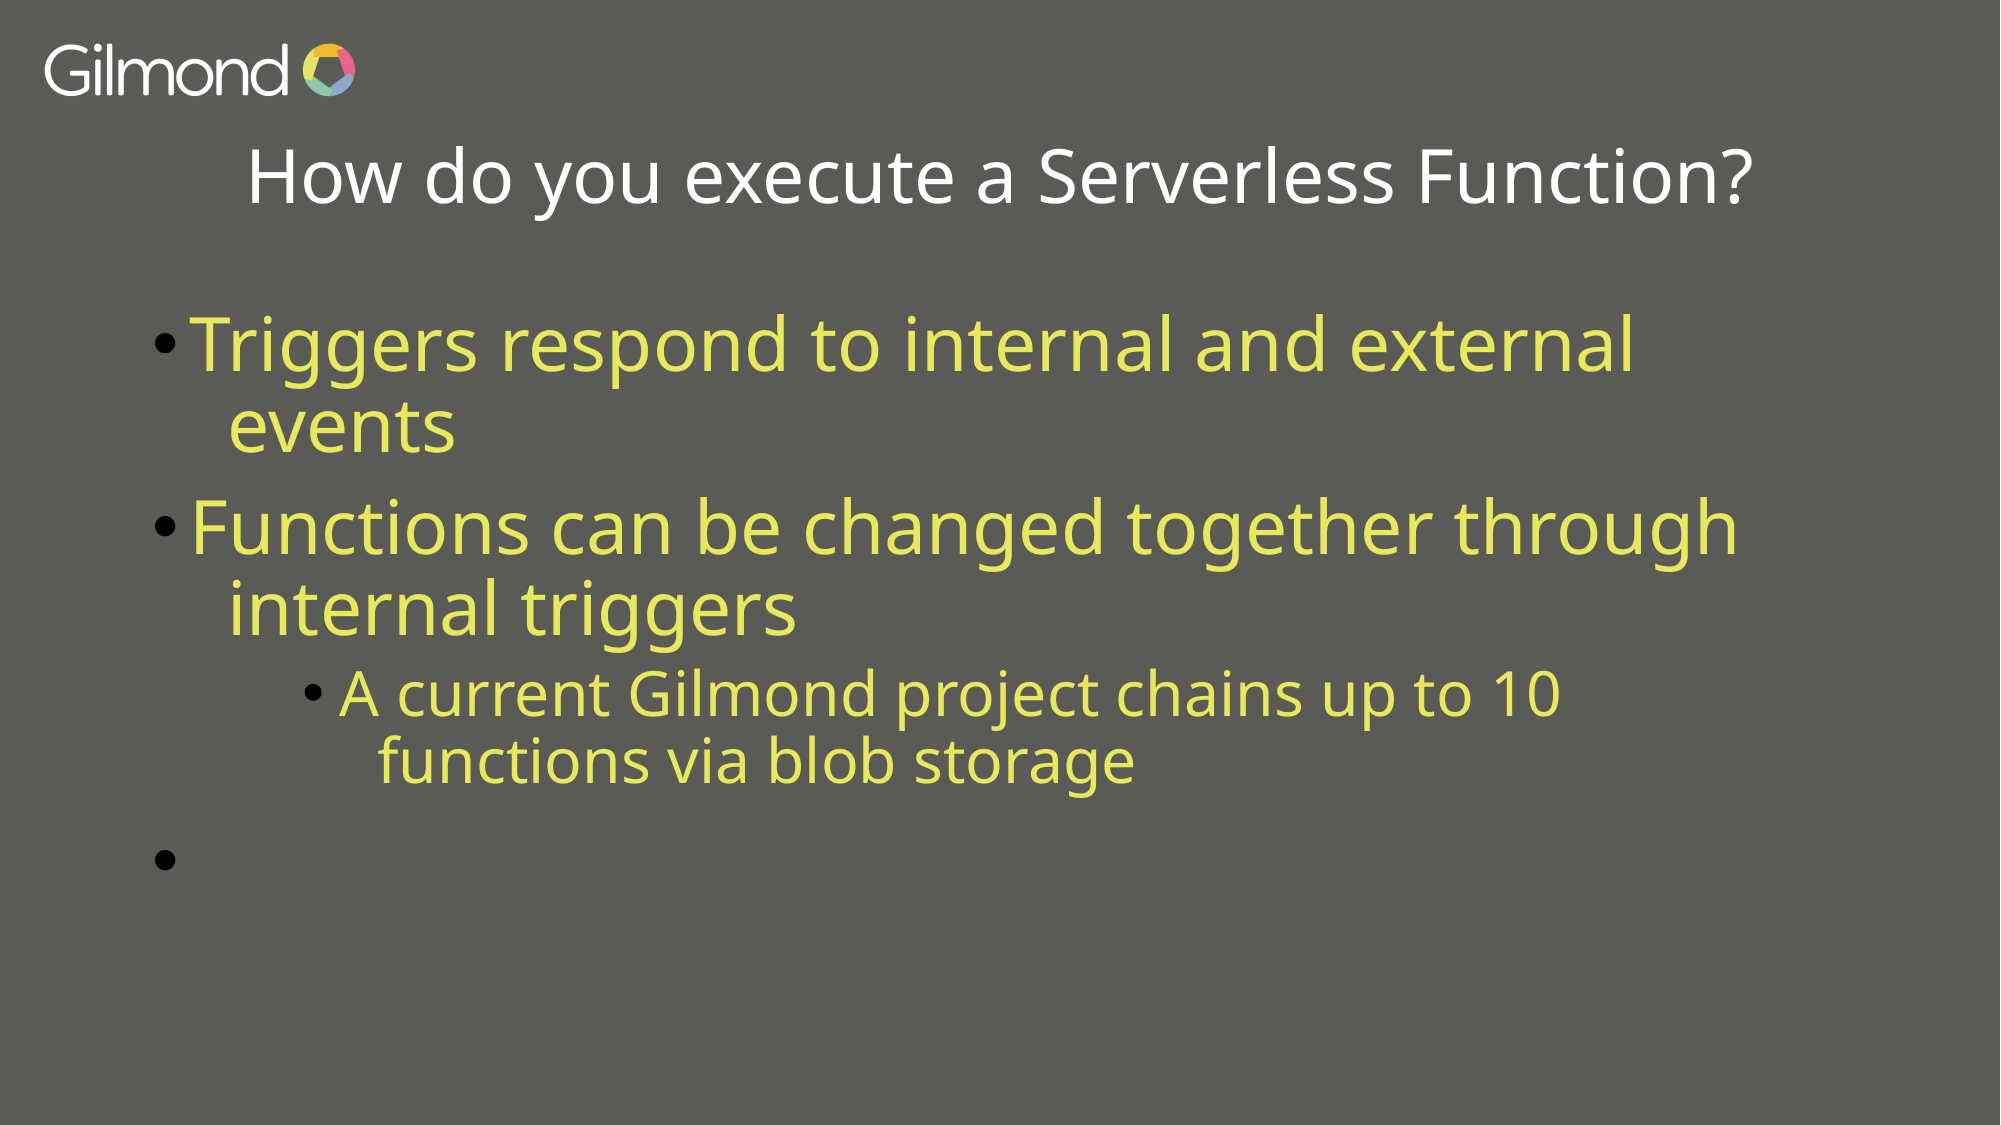

# How do you execute a Serverless Function?
Triggers respond to internal and external events
Functions can be changed together through internal triggers
A current Gilmond project chains up to 10 functions via blob storage